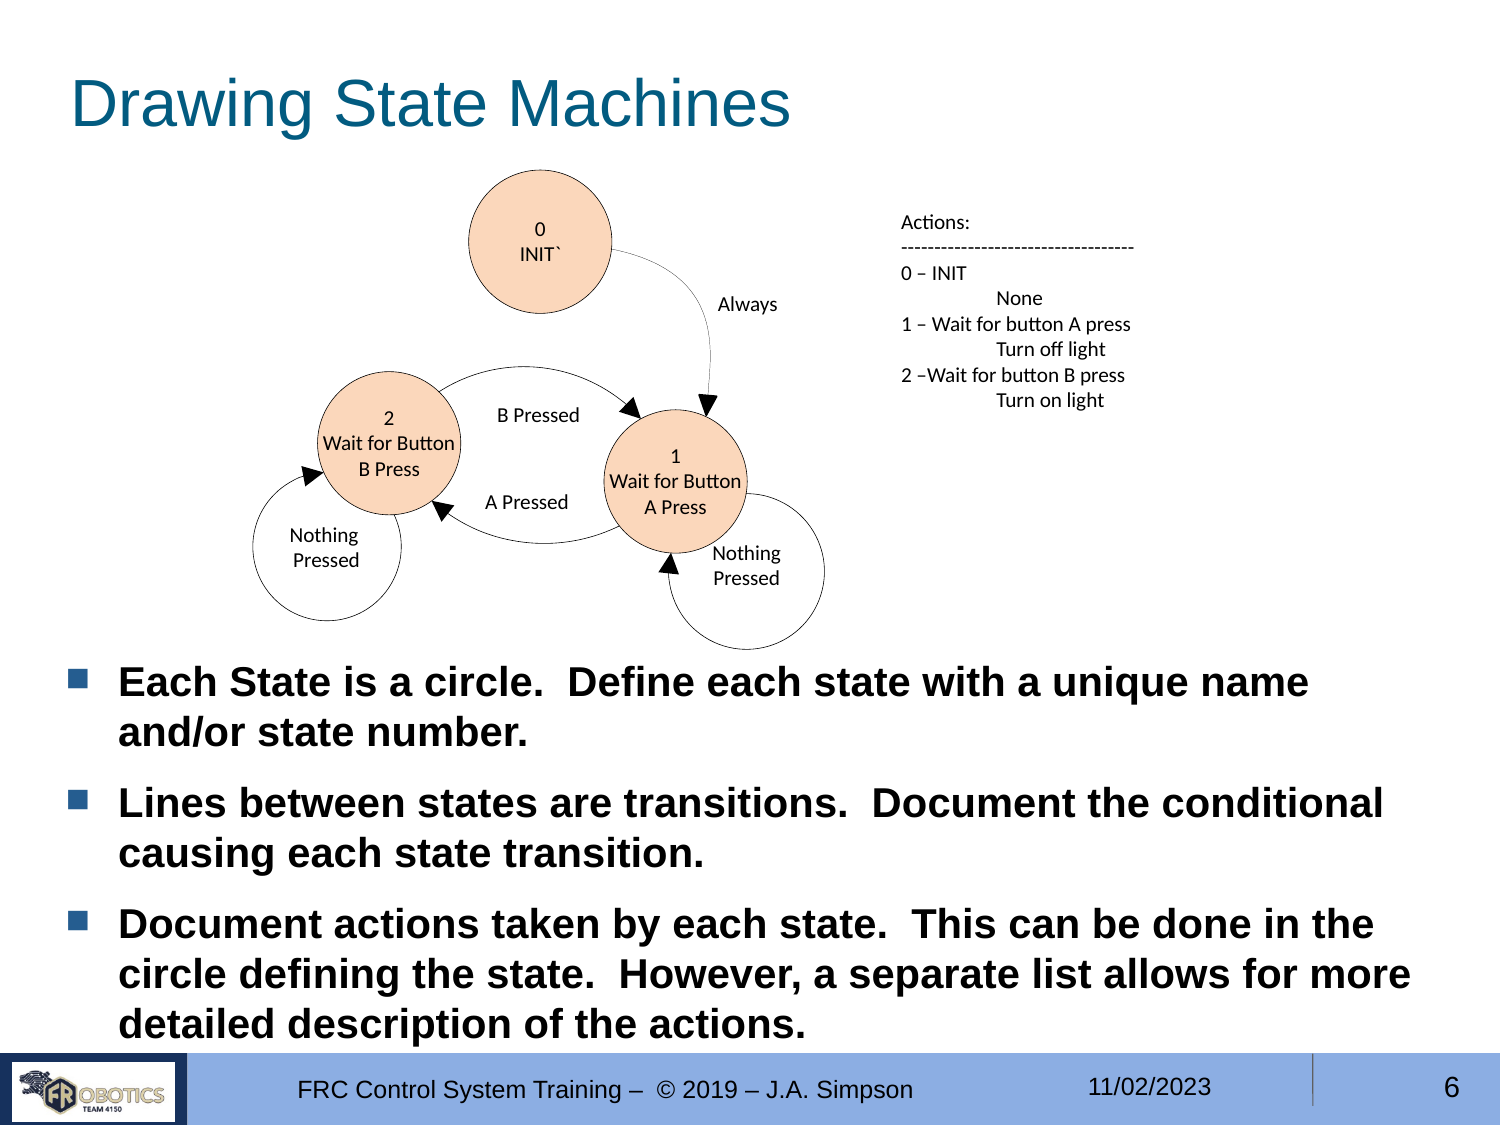

# Drawing State Machines
Each State is a circle. Define each state with a unique name and/or state number.
Lines between states are transitions. Document the conditional causing each state transition.
Document actions taken by each state. This can be done in the circle defining the state. However, a separate list allows for more detailed description of the actions.
11/02/2023
FRC Control System Training – © 2019 – J.A. Simpson